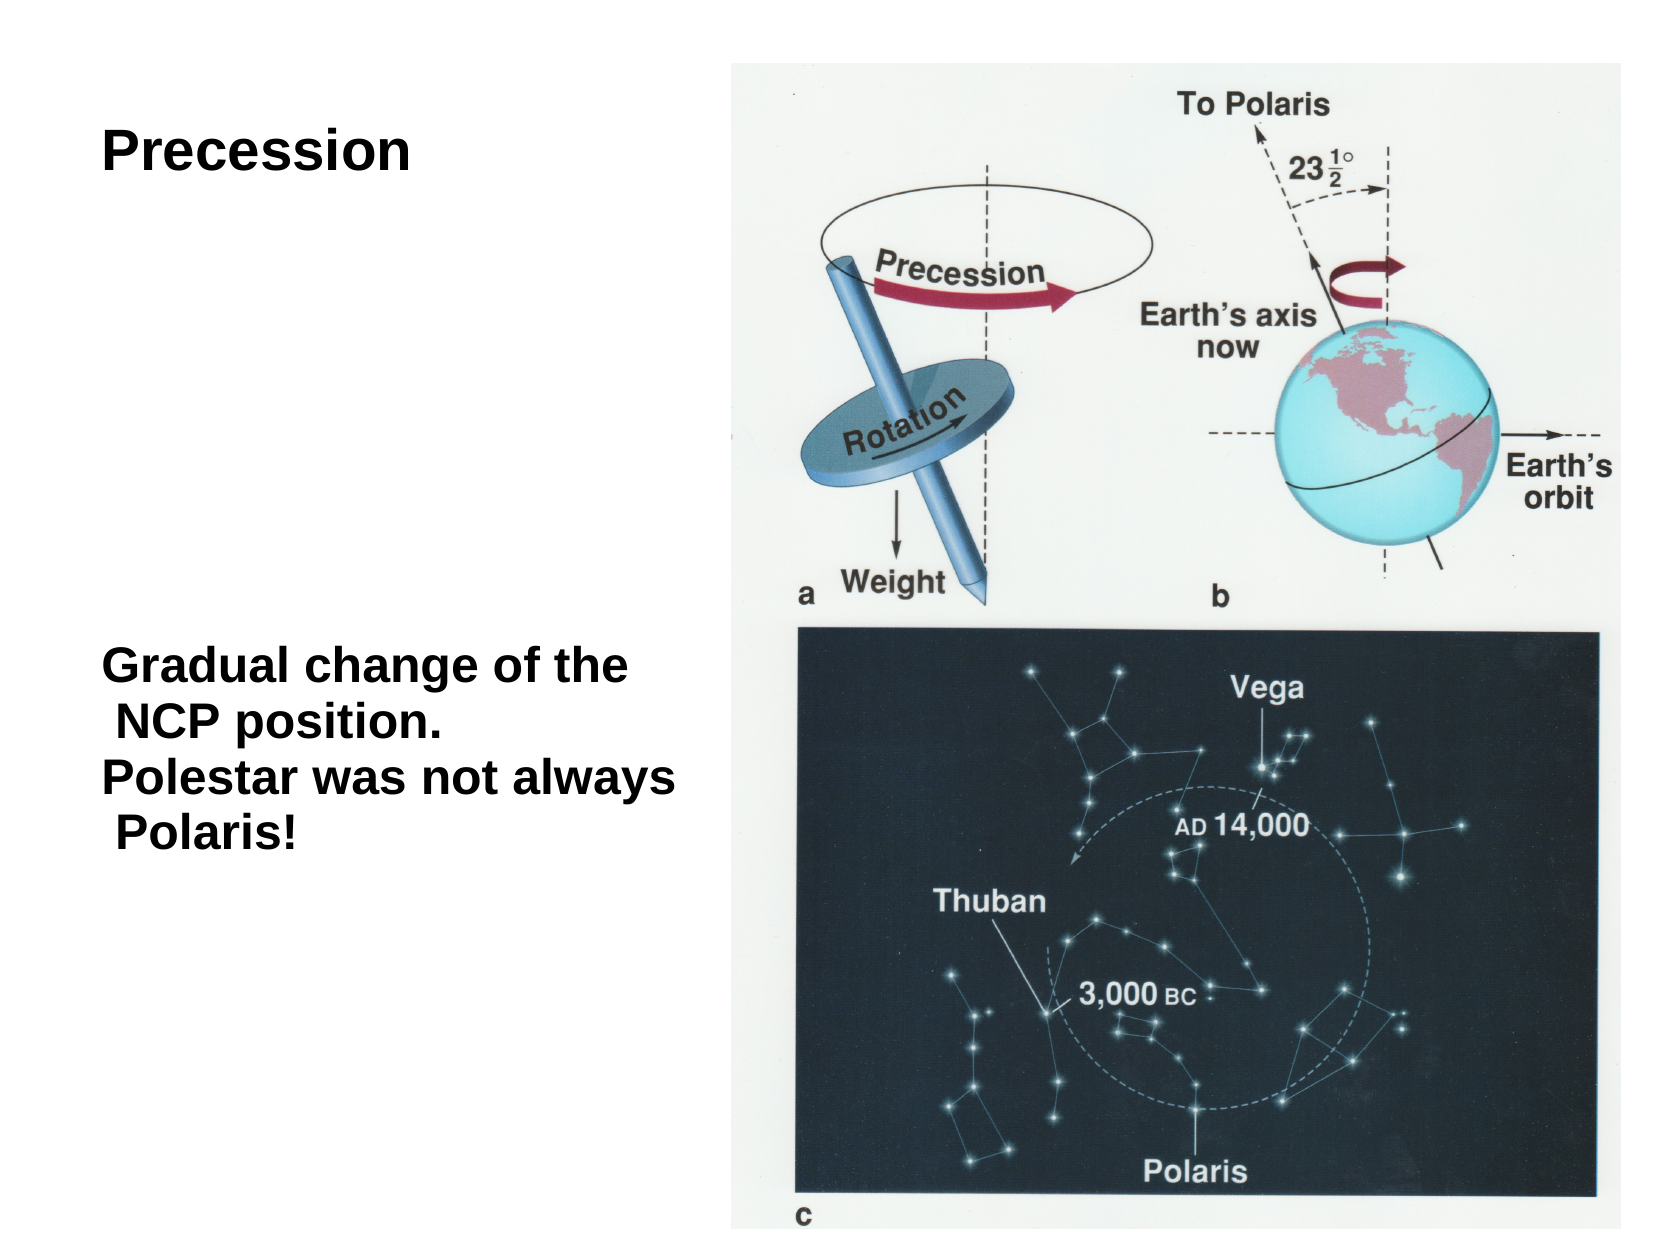

Precession
Gradual change of the
 NCP position.
Polestar was not always
 Polaris!